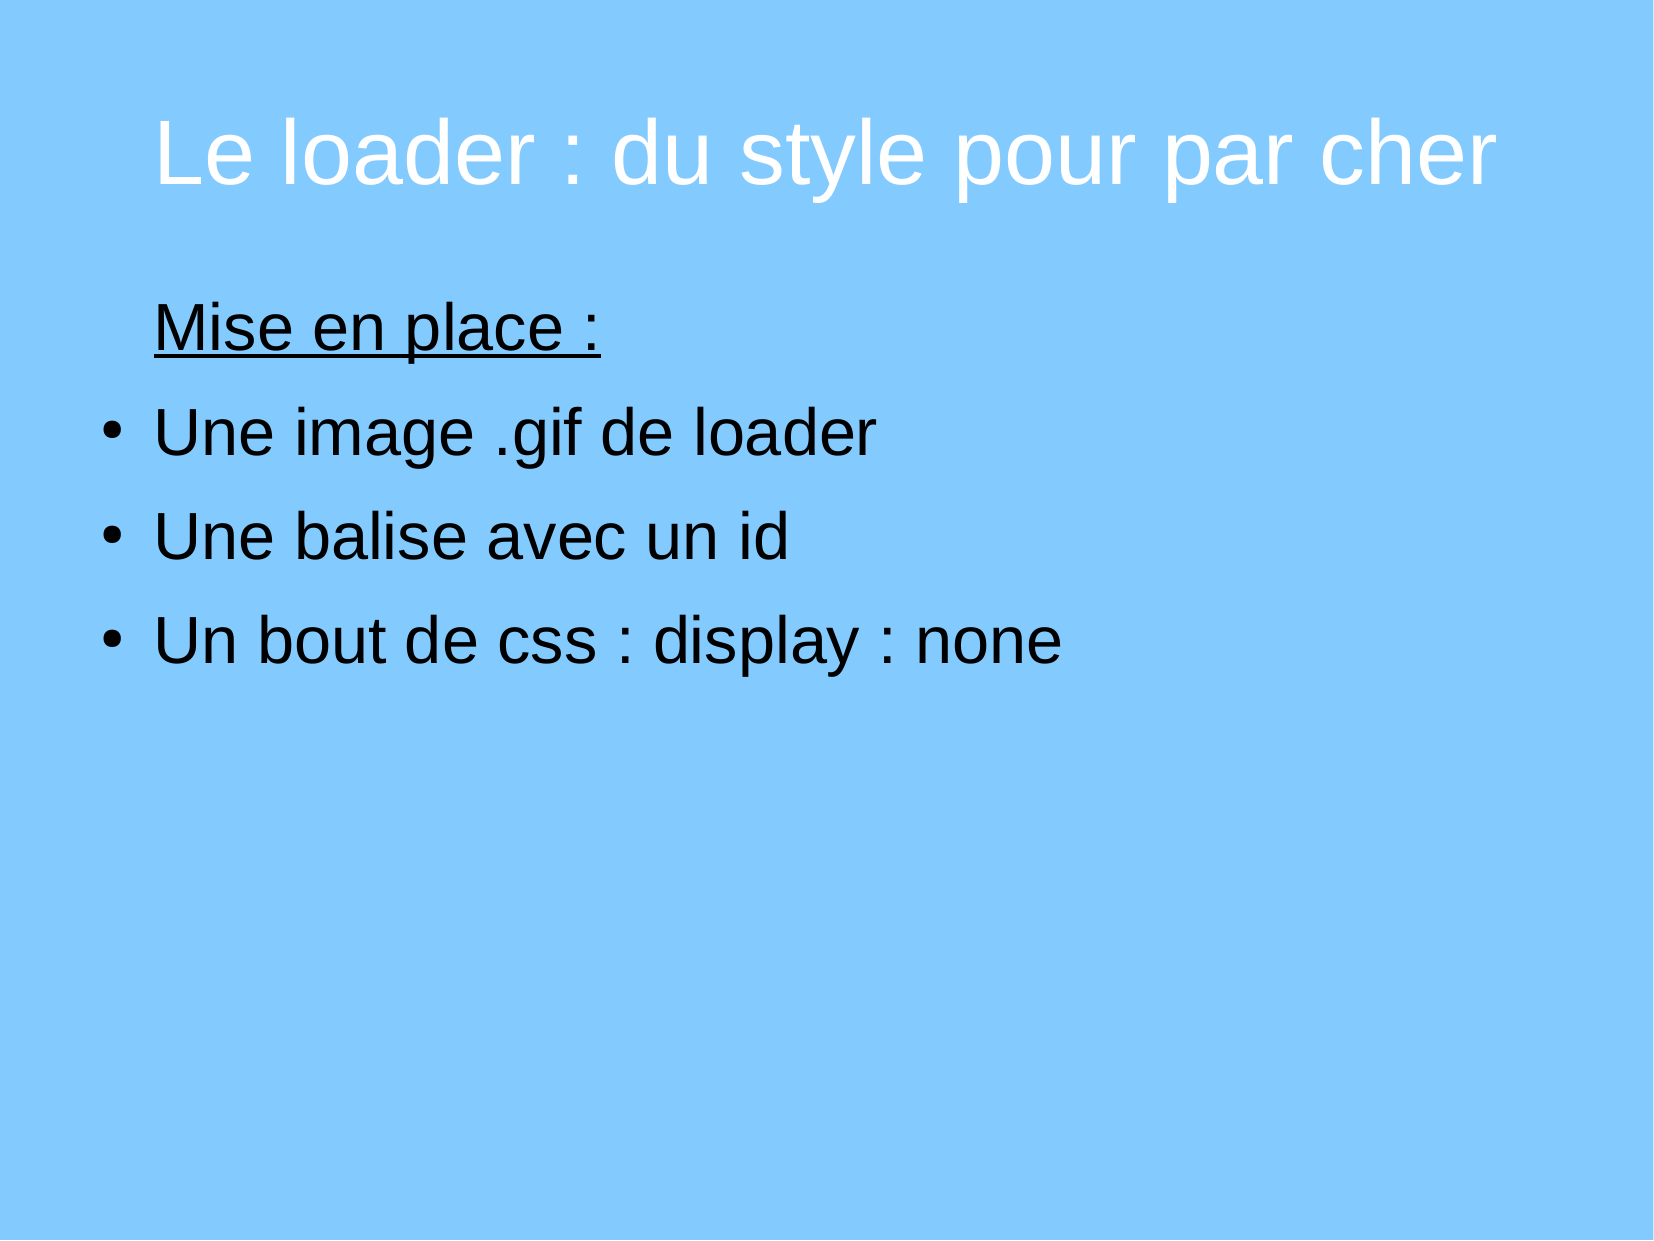

# Le loader : du style pour par cher
Mise en place :
Une image .gif de loader
Une balise avec un id
Un bout de css : display : none